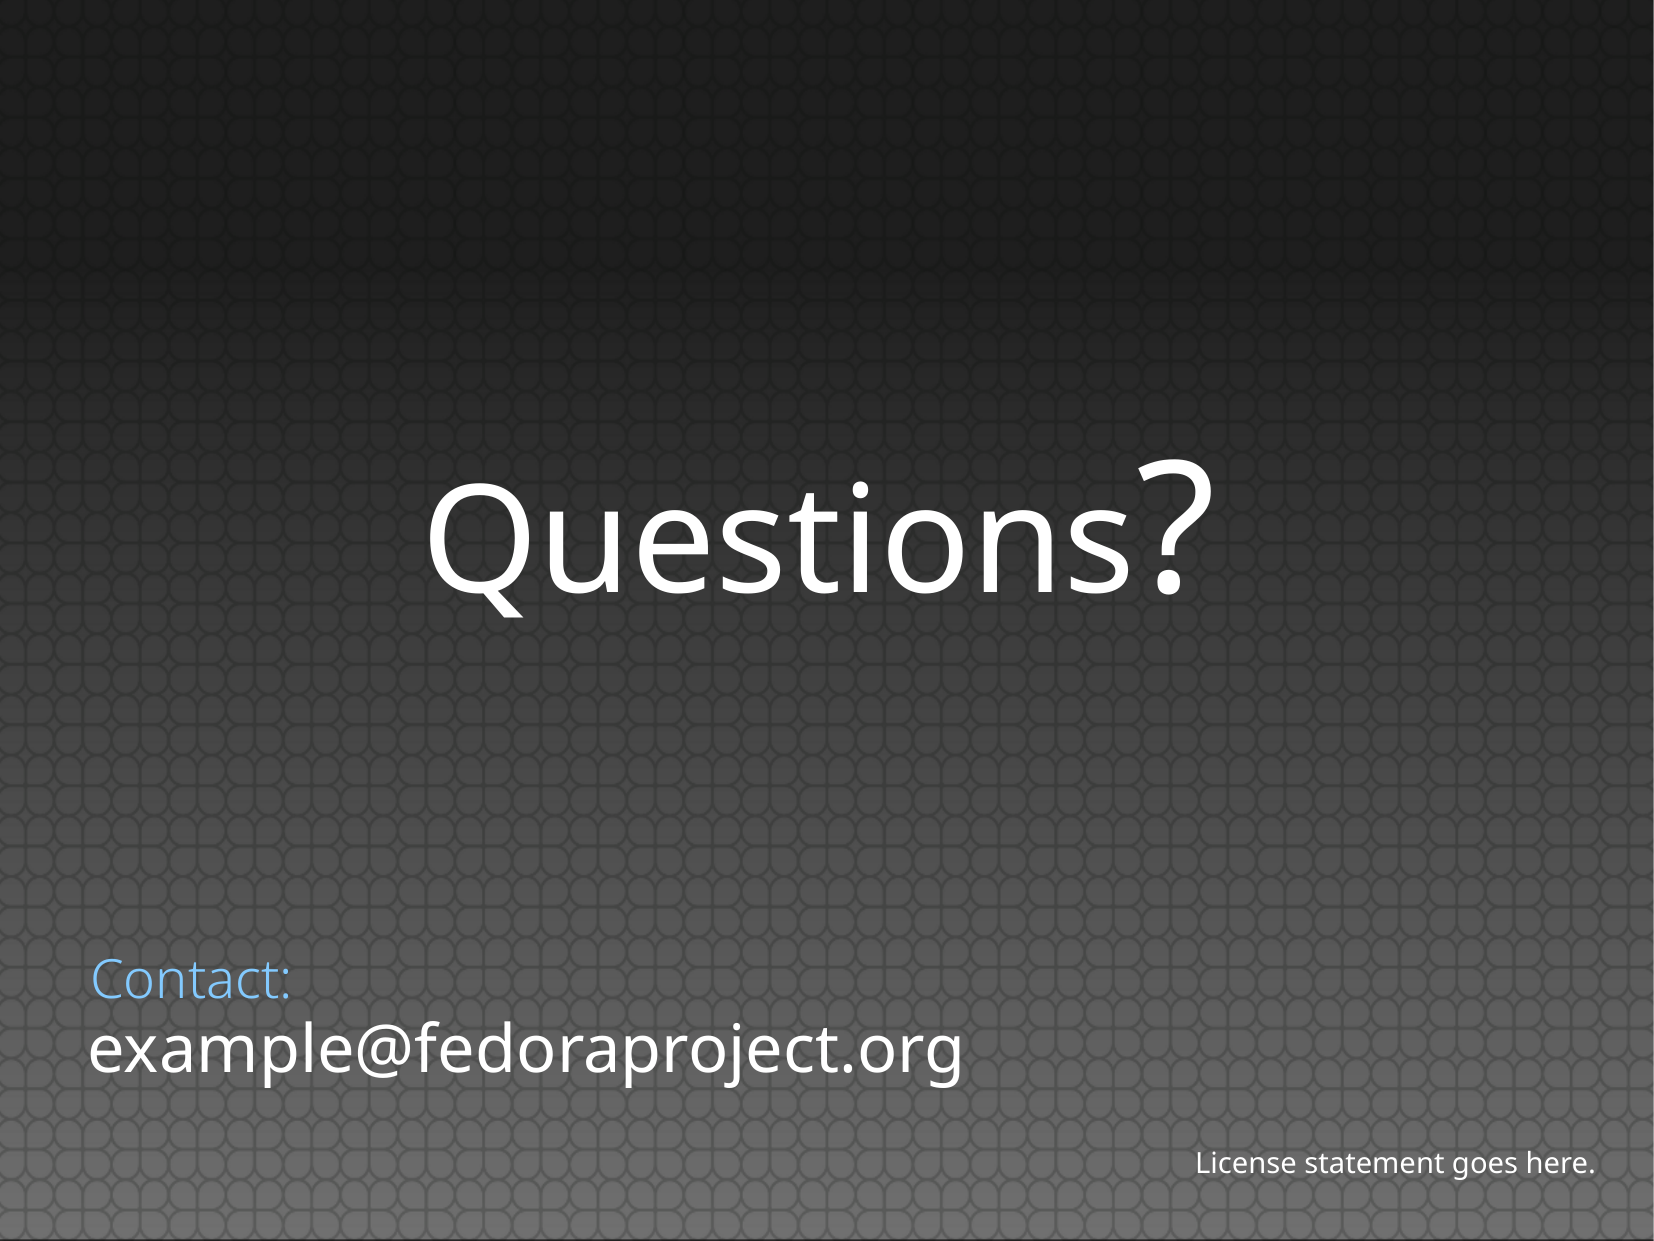

# Questions?
Contact:
example@fedoraproject.org
License statement goes here.